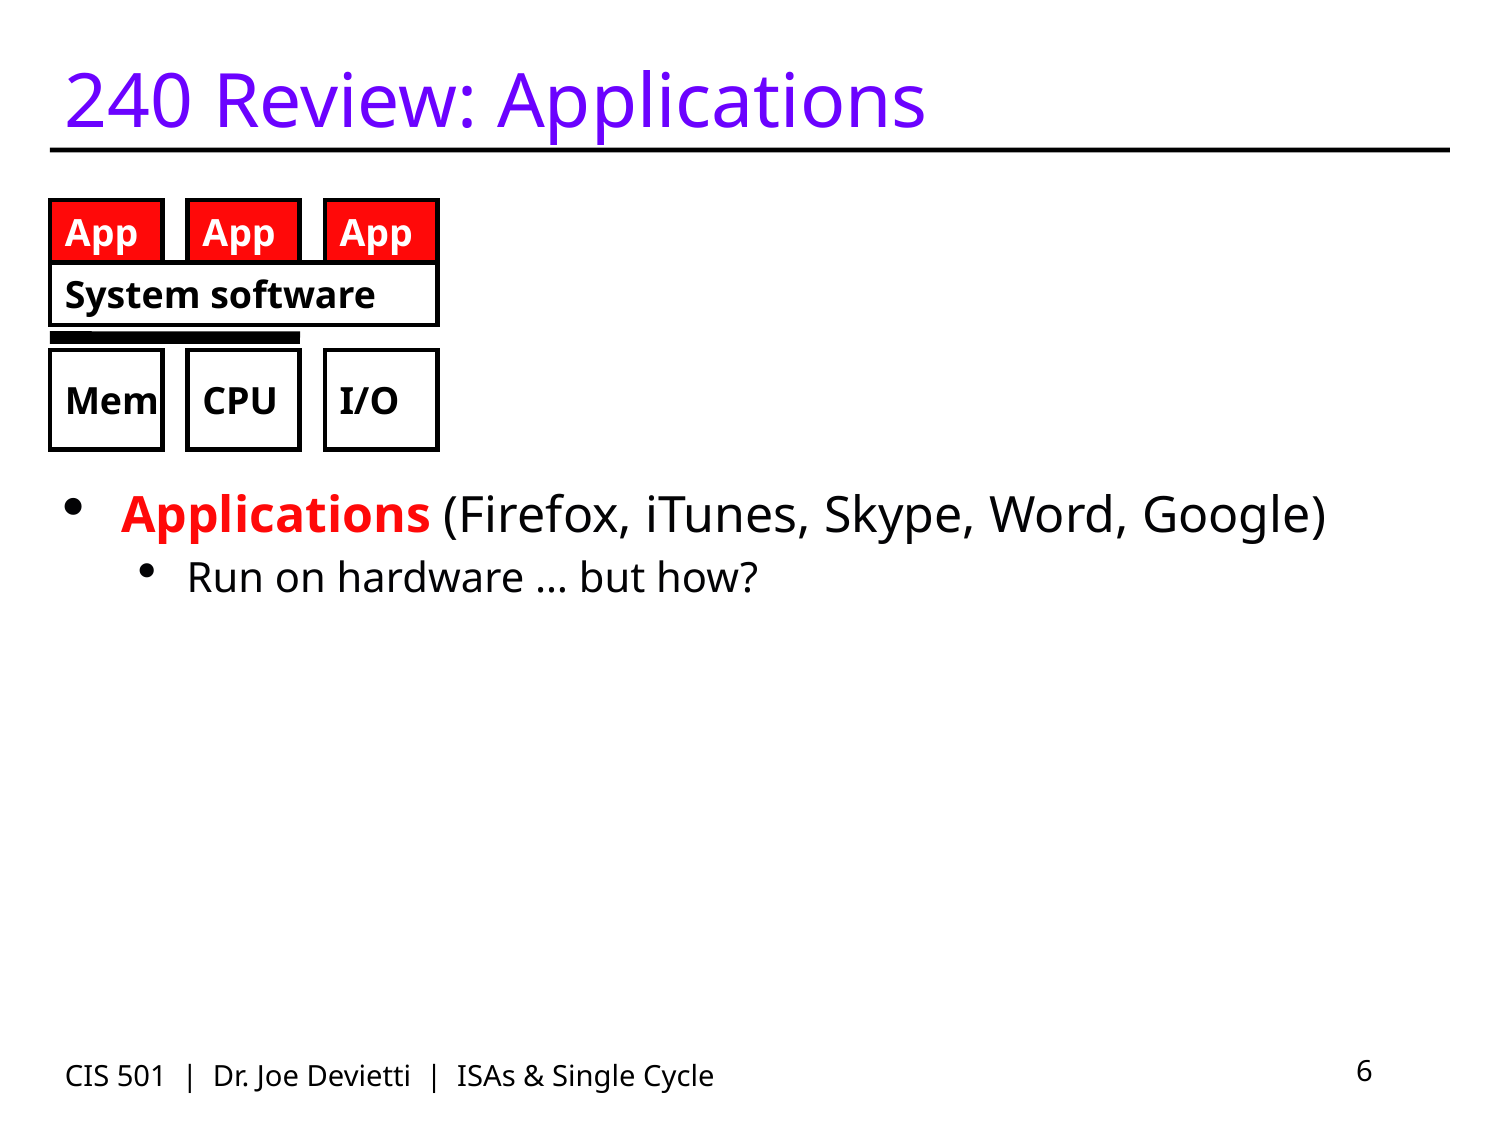

240 Review: Applications
App
App
App
System software
Mem
CPU
I/O
Applications (Firefox, iTunes, Skype, Word, Google)
Run on hardware … but how?
CIS 501 | Dr. Joe Devietti | ISAs & Single Cycle